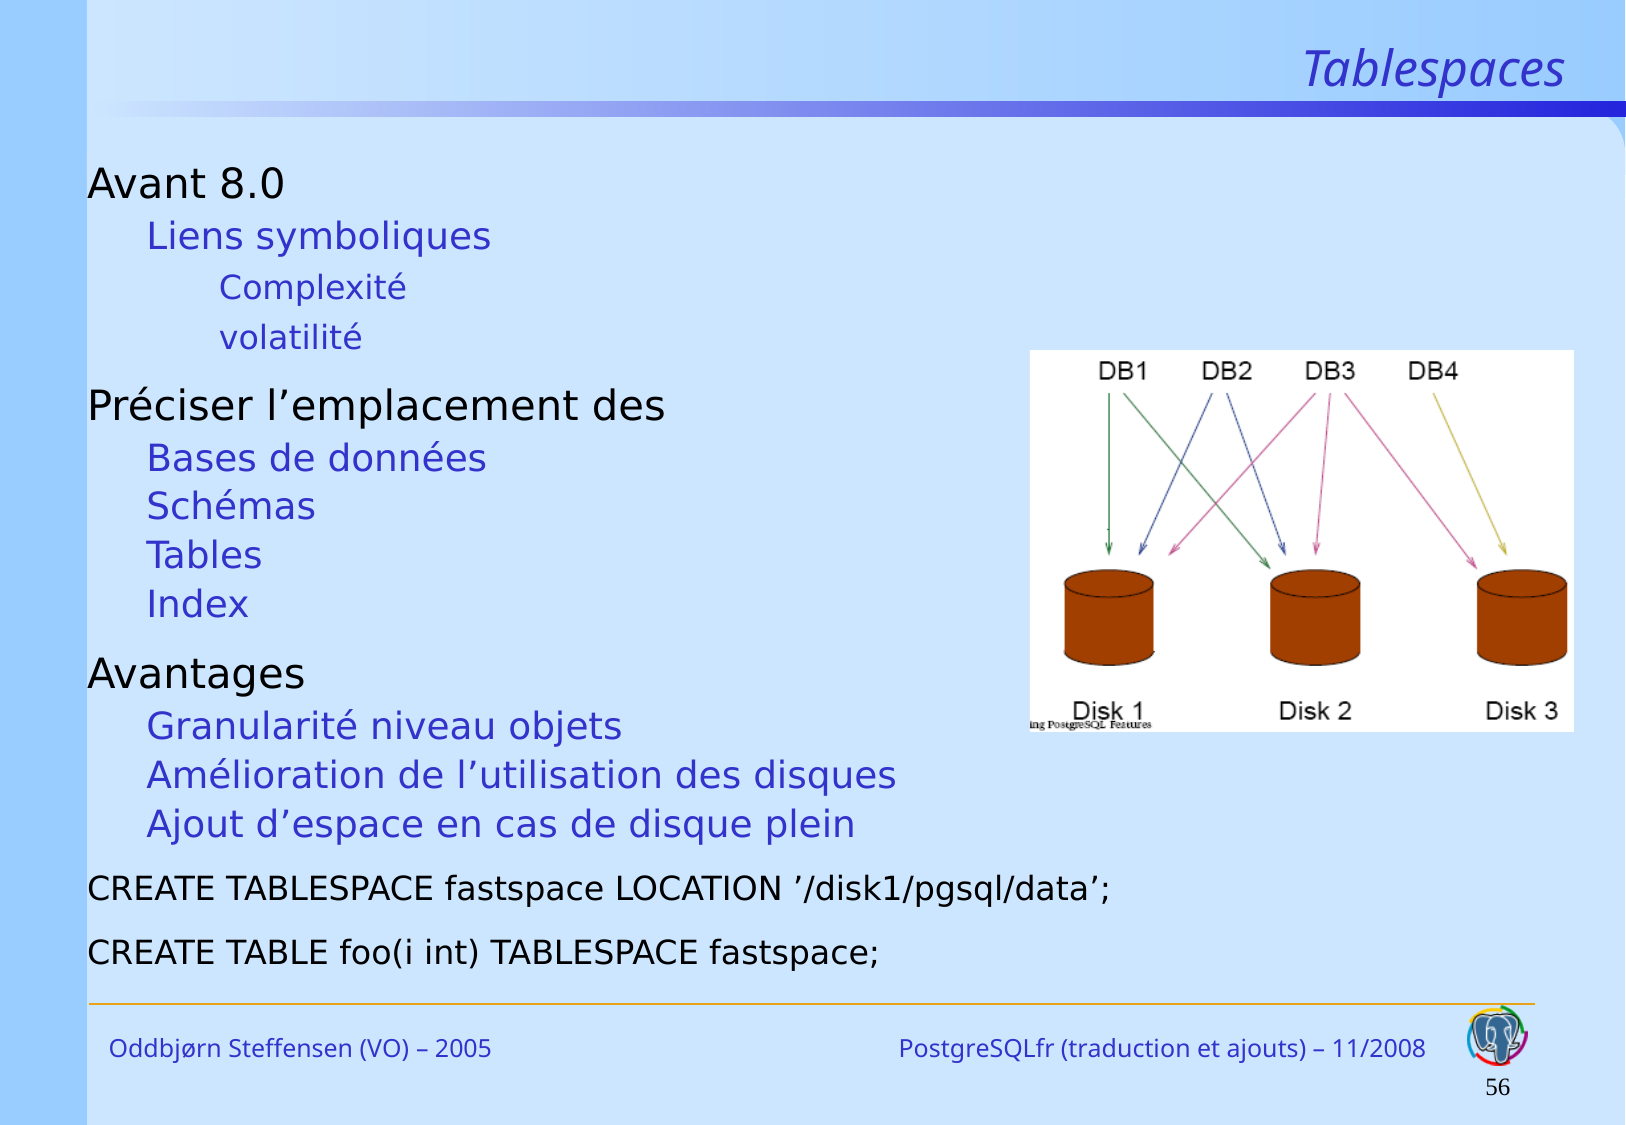

# Tablespaces
Avant 8.0
Liens symboliques
Complexité
volatilité
Préciser l’emplacement des
Bases de données
Schémas
Tables
Index
Avantages
Granularité niveau objets
Amélioration de l’utilisation des disques
Ajout d’espace en cas de disque plein
CREATE TABLESPACE fastspace LOCATION ’/disk1/pgsql/data’;
CREATE TABLE foo(i int) TABLESPACE fastspace;